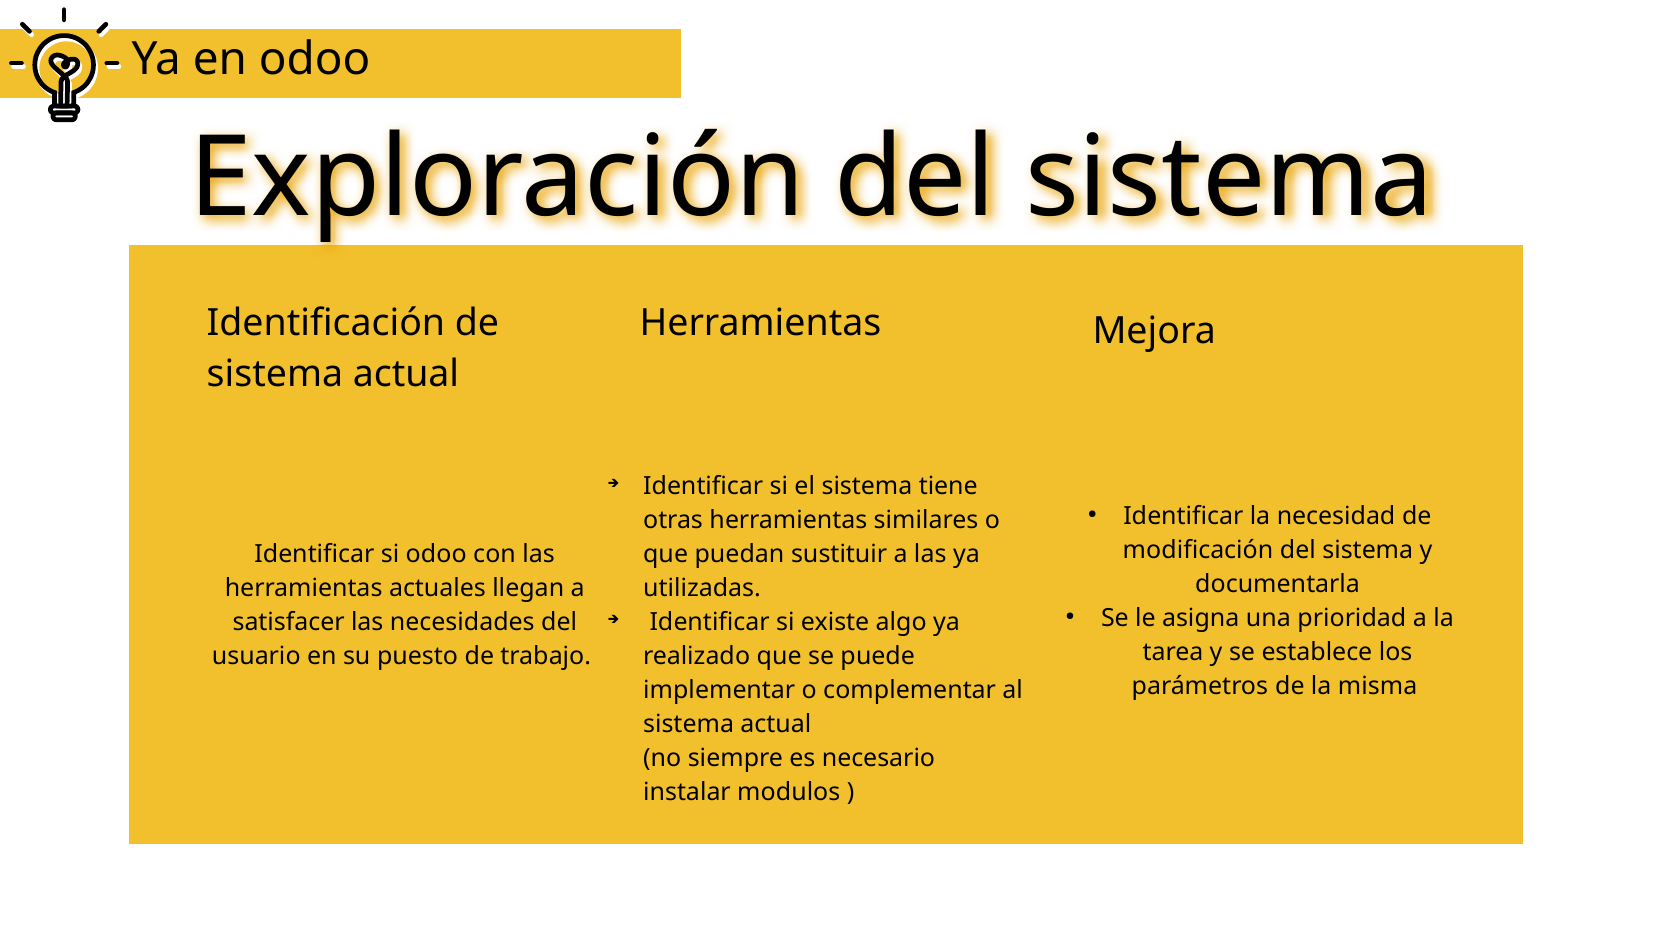

# Ya en odoo
Exploración del sistema
Identificación de sistema actual
 Herramientas
Mejora
Identificar si el sistema tiene otras herramientas similares o que puedan sustituir a las ya utilizadas.
 Identificar si existe algo ya realizado que se puede implementar o complementar al sistema actual
(no siempre es necesario instalar modulos )
Identificar la necesidad de modificación del sistema y documentarla
Se le asigna una prioridad a la tarea y se establece los parámetros de la misma
Identificar si odoo con las herramientas actuales llegan a satisfacer las necesidades del usuario en su puesto de trabajo.